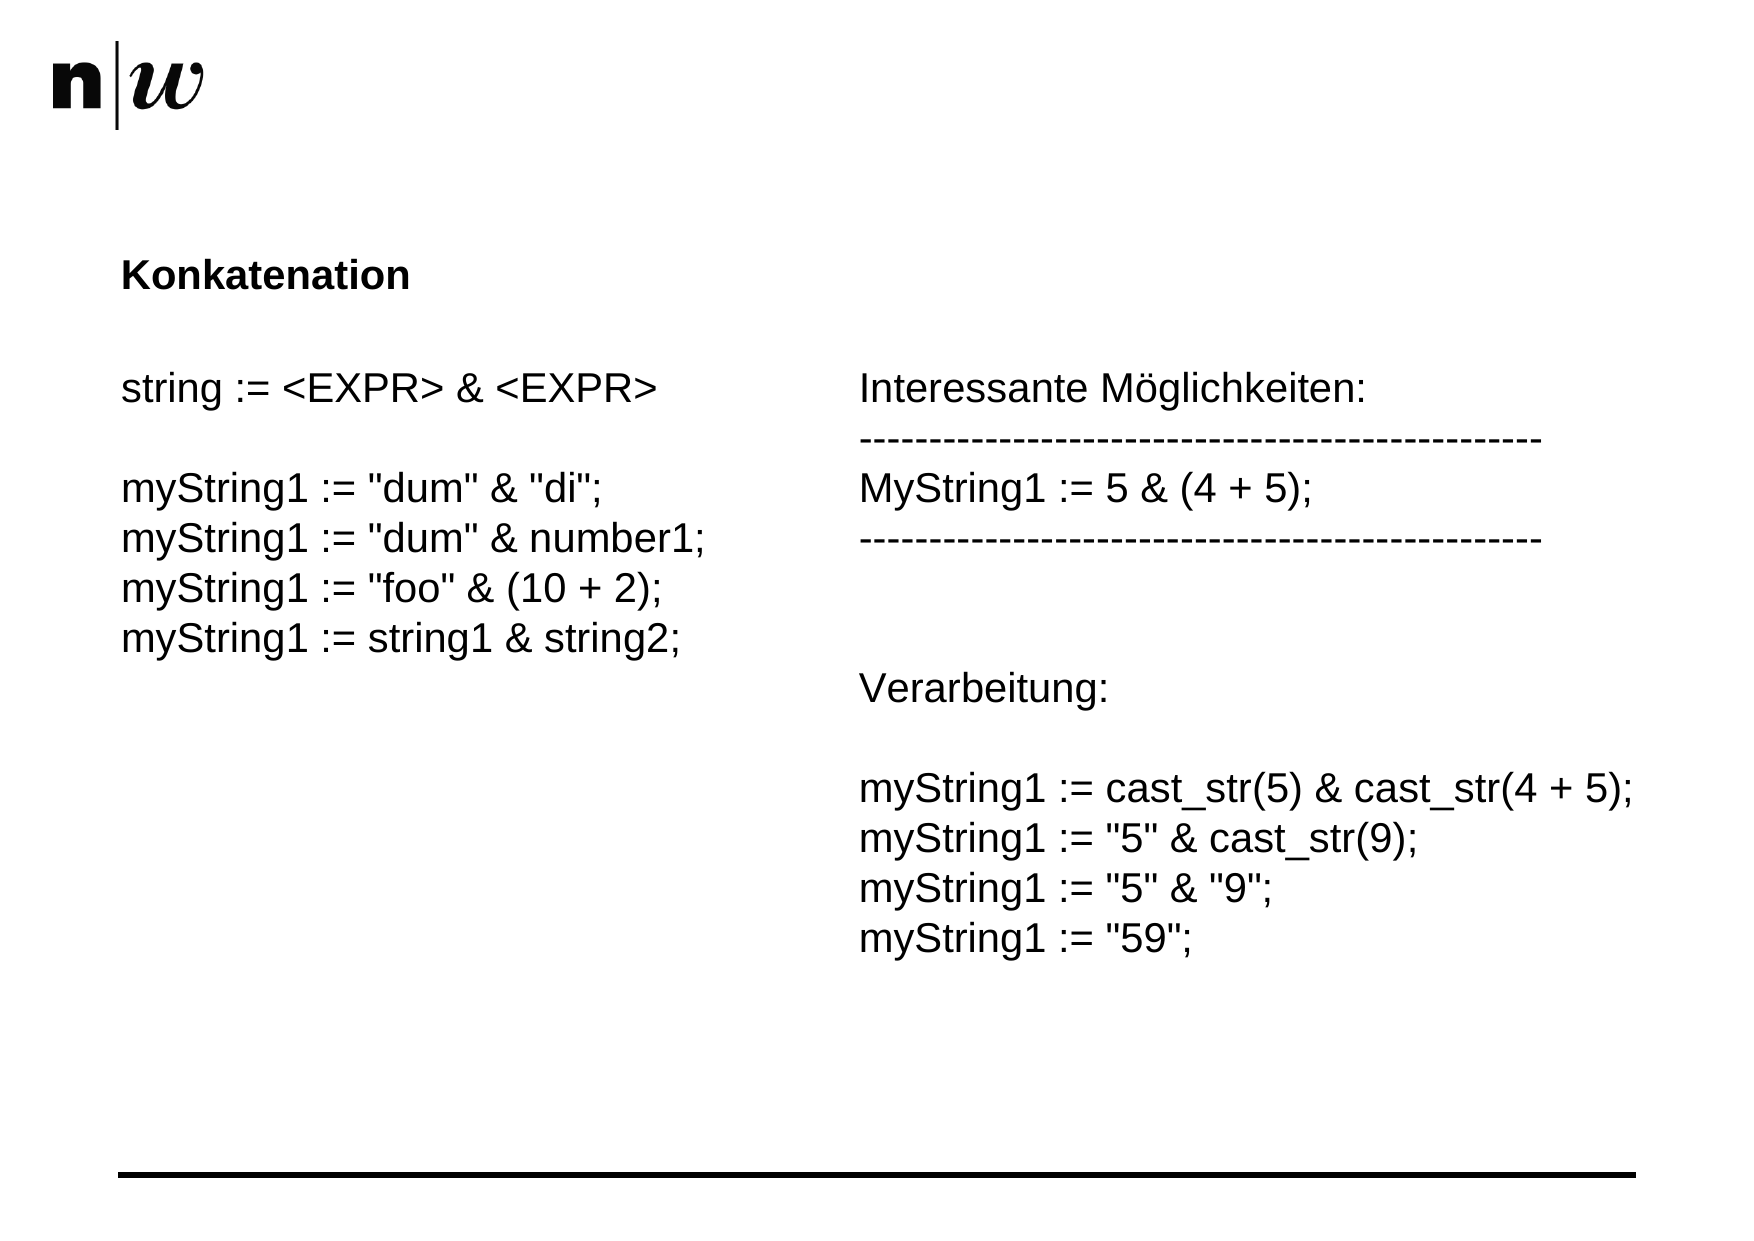

# Konkatenation
string := <EXPR> & <EXPR>
myString1 := "dum" & "di";
myString1 := "dum" & number1;
myString1 := "foo" & (10 + 2);
myString1 := string1 & string2;
Interessante Möglichkeiten:
-------------------------------------------------
MyString1 := 5 & (4 + 5);
-------------------------------------------------
Verarbeitung:
myString1 := cast_str(5) & cast_str(4 + 5);
myString1 := "5" & cast_str(9);
myString1 := "5" & "9";
myString1 := "59";